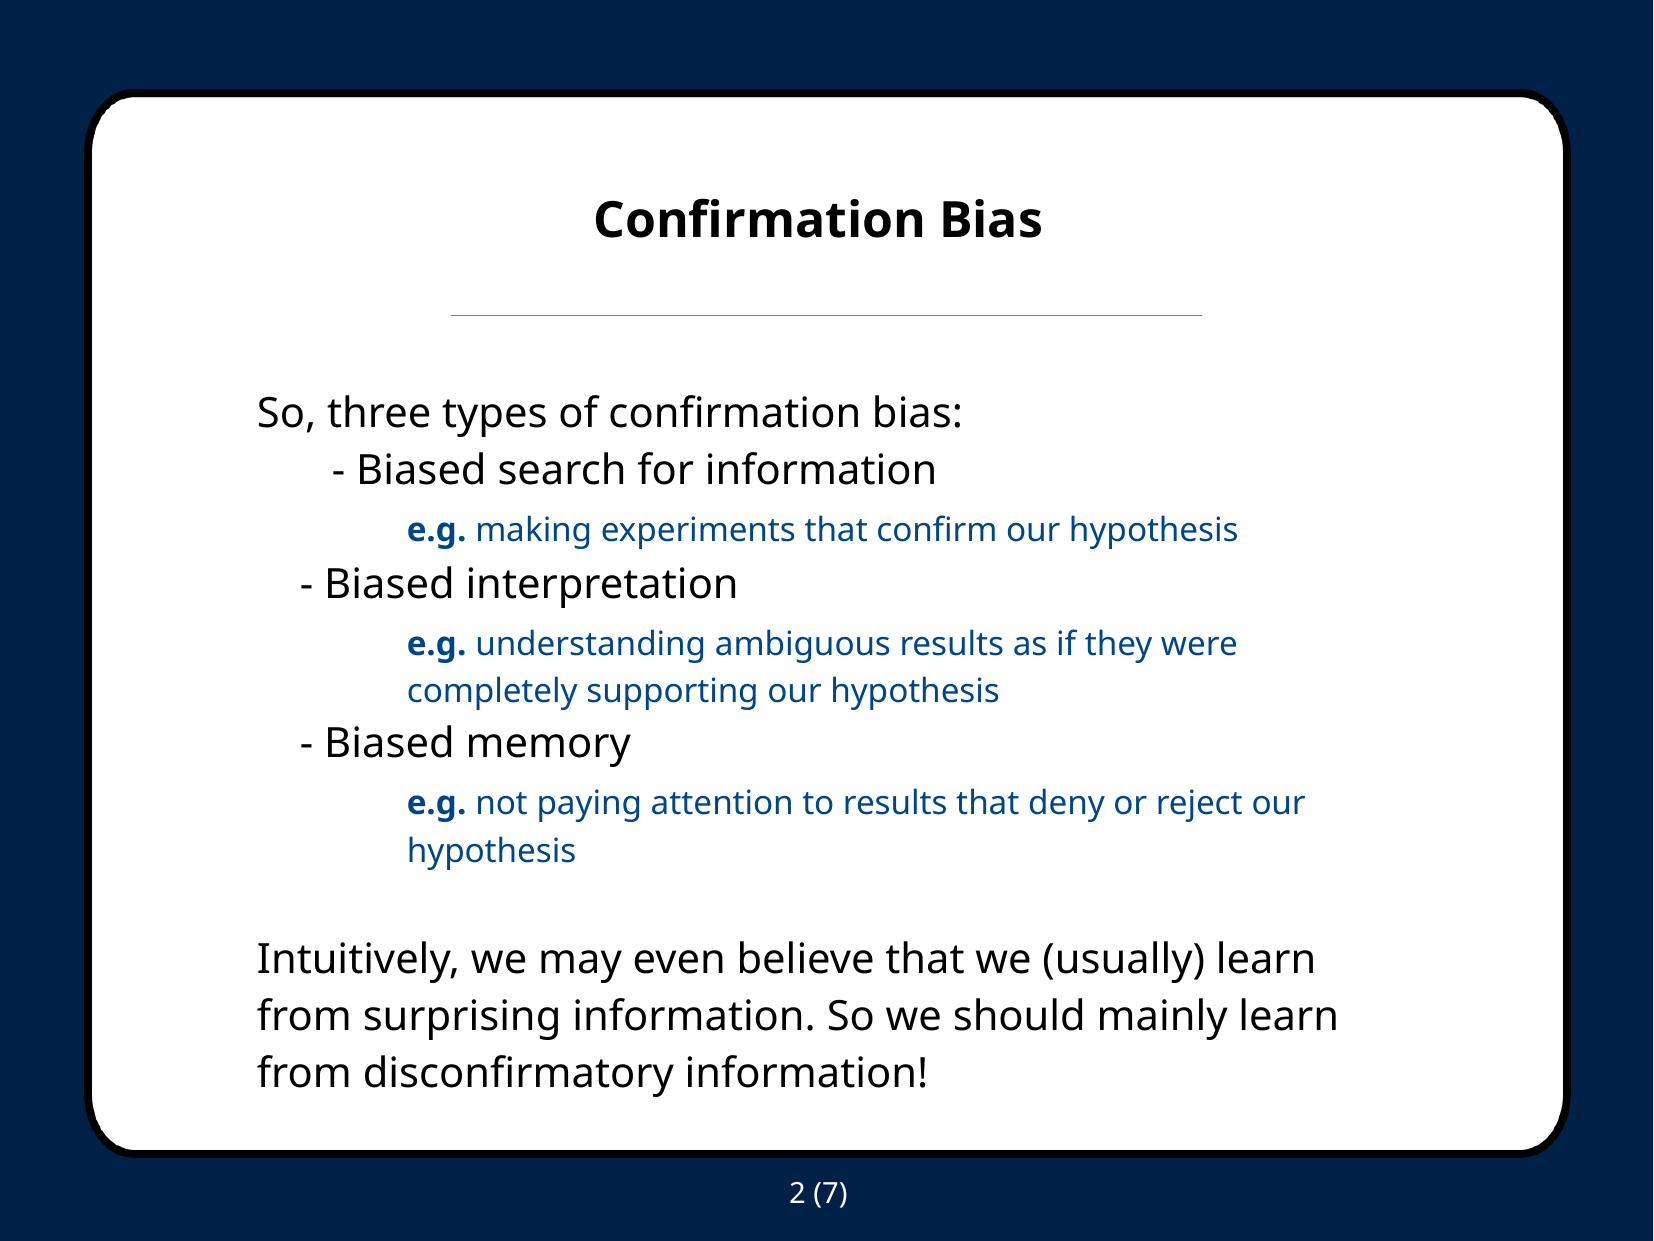

# Confirmation Bias
So, three types of confirmation bias:
	- Biased search for information
		e.g. making experiments that confirm our hypothesis
 - Biased interpretation
		e.g. understanding ambiguous results as if they were
		completely supporting our hypothesis
 - Biased memory
		e.g. not paying attention to results that deny or reject our
		hypothesis
Intuitively, we may even believe that we (usually) learn from surprising information. So we should mainly learn from disconfirmatory information!
2 (7)